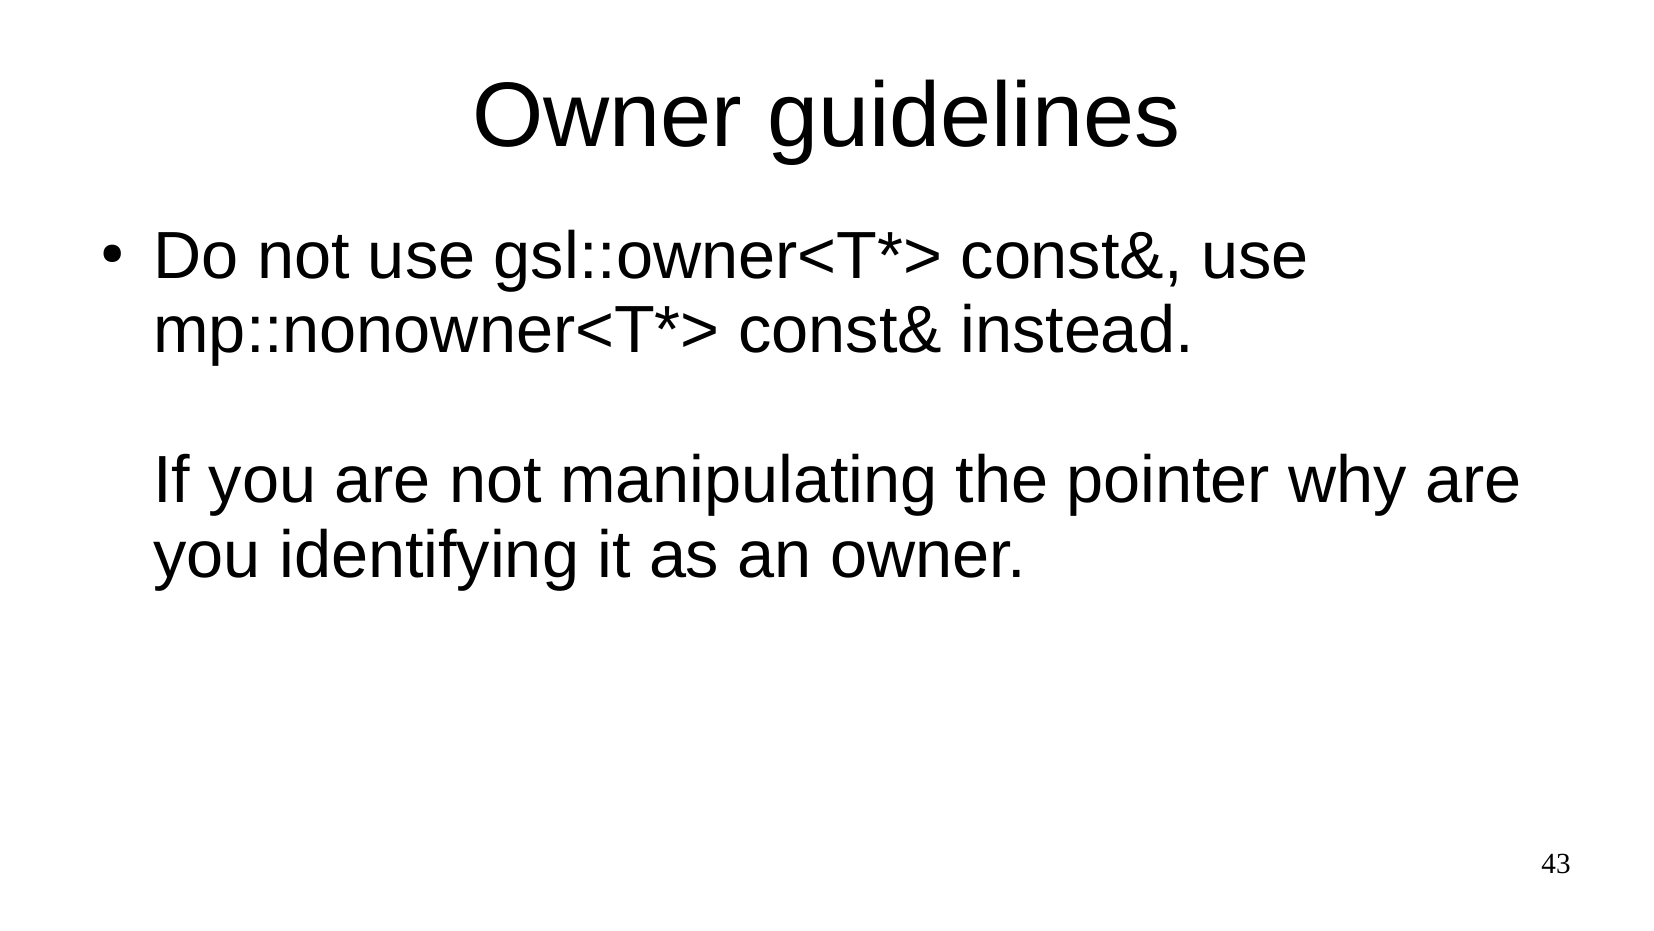

# Owner guidelines
Do not use gsl::owner<T*> const&, use mp::nonowner<T*> const& instead.
If you are not manipulating the pointer why are you identifying it as an owner.
43